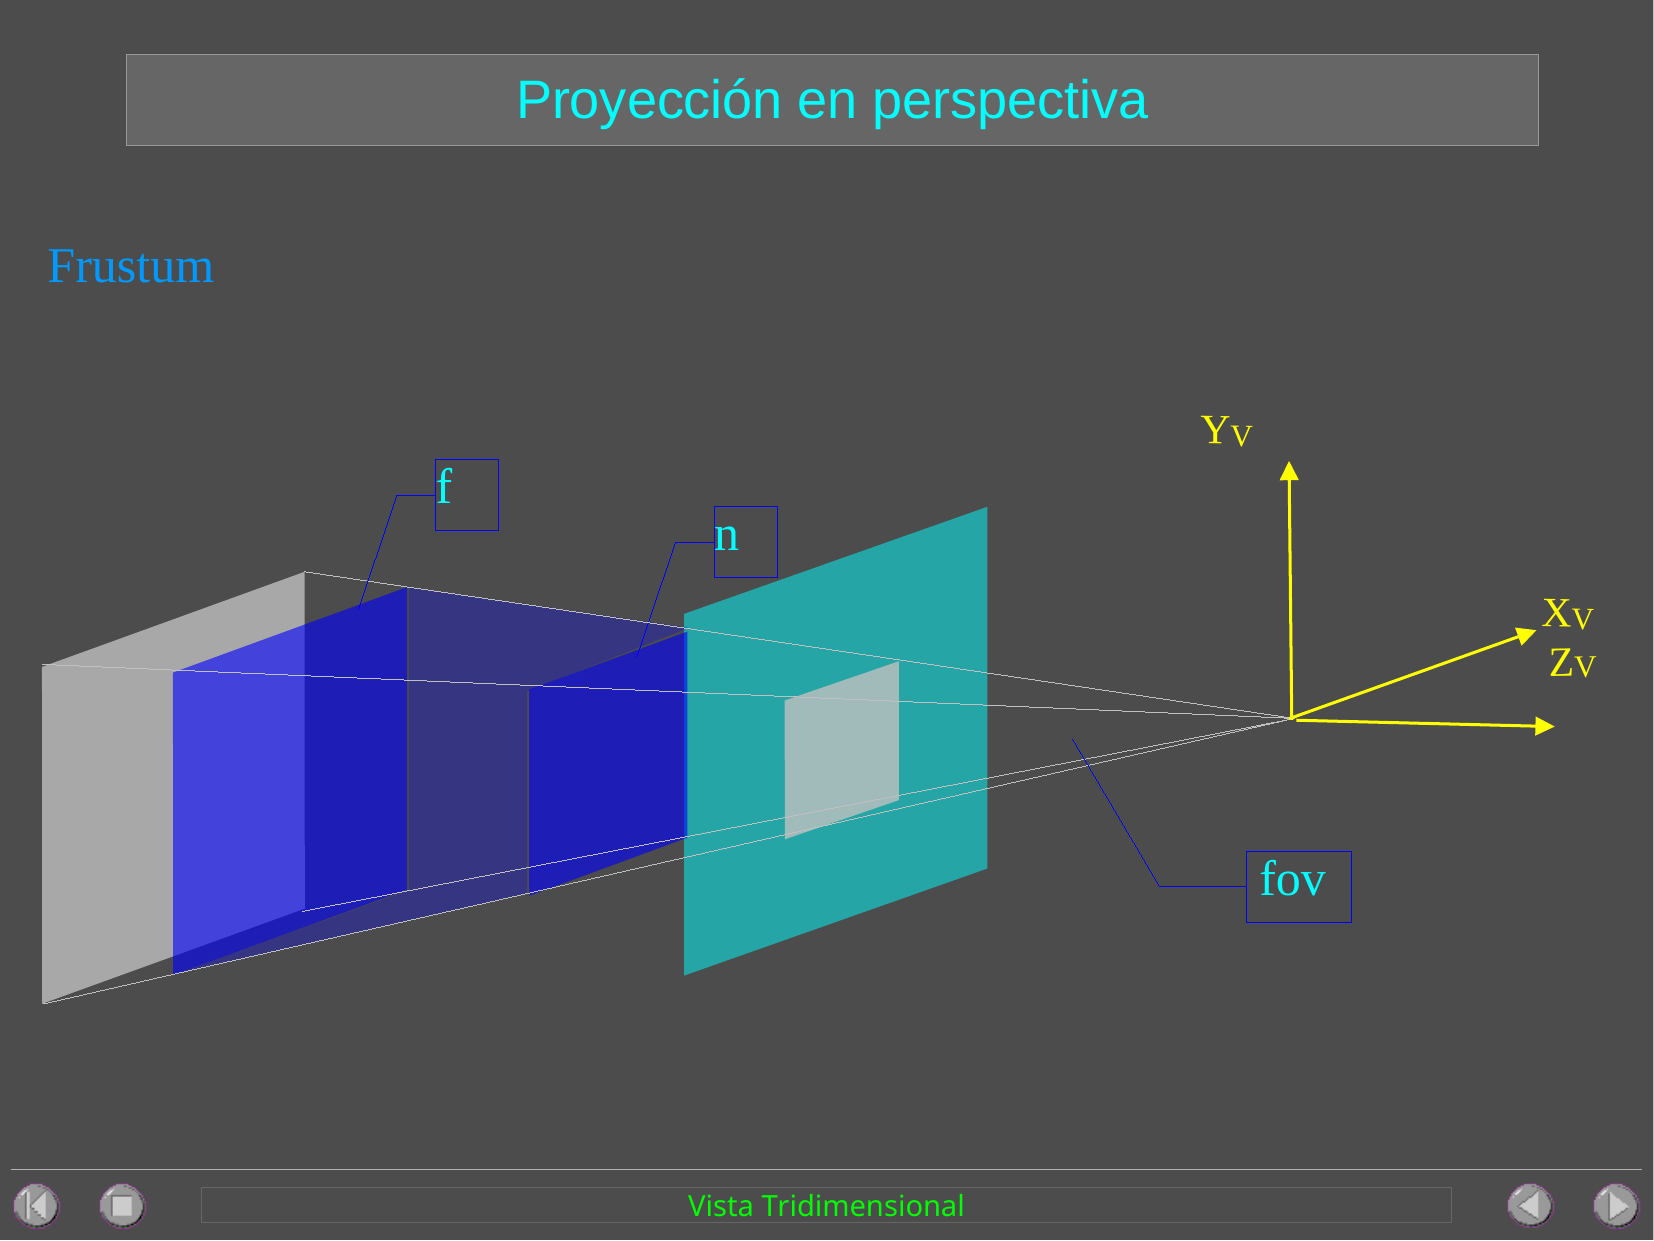

# Proyección en perspectiva
Frustum
YV
XV
ZV